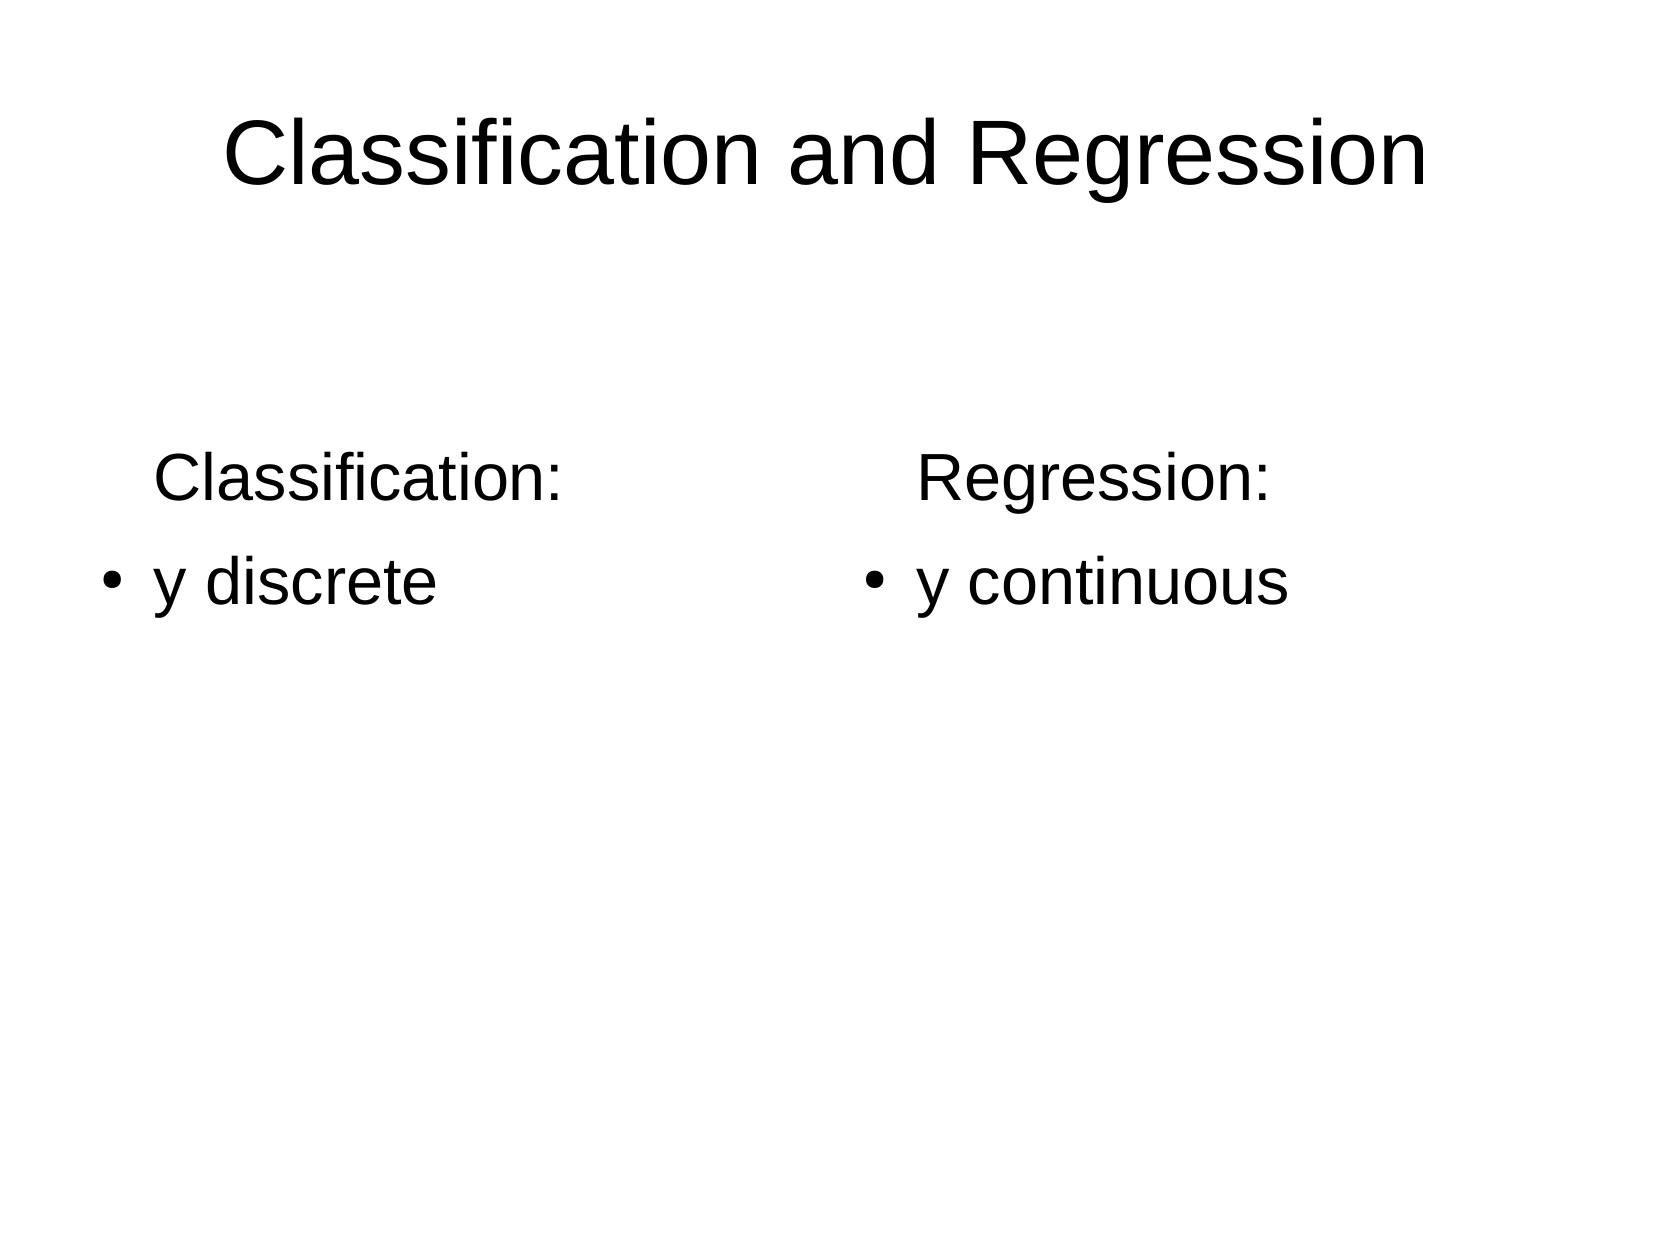

# Classification and Regression
Classification:
y discrete
Regression:
y continuous